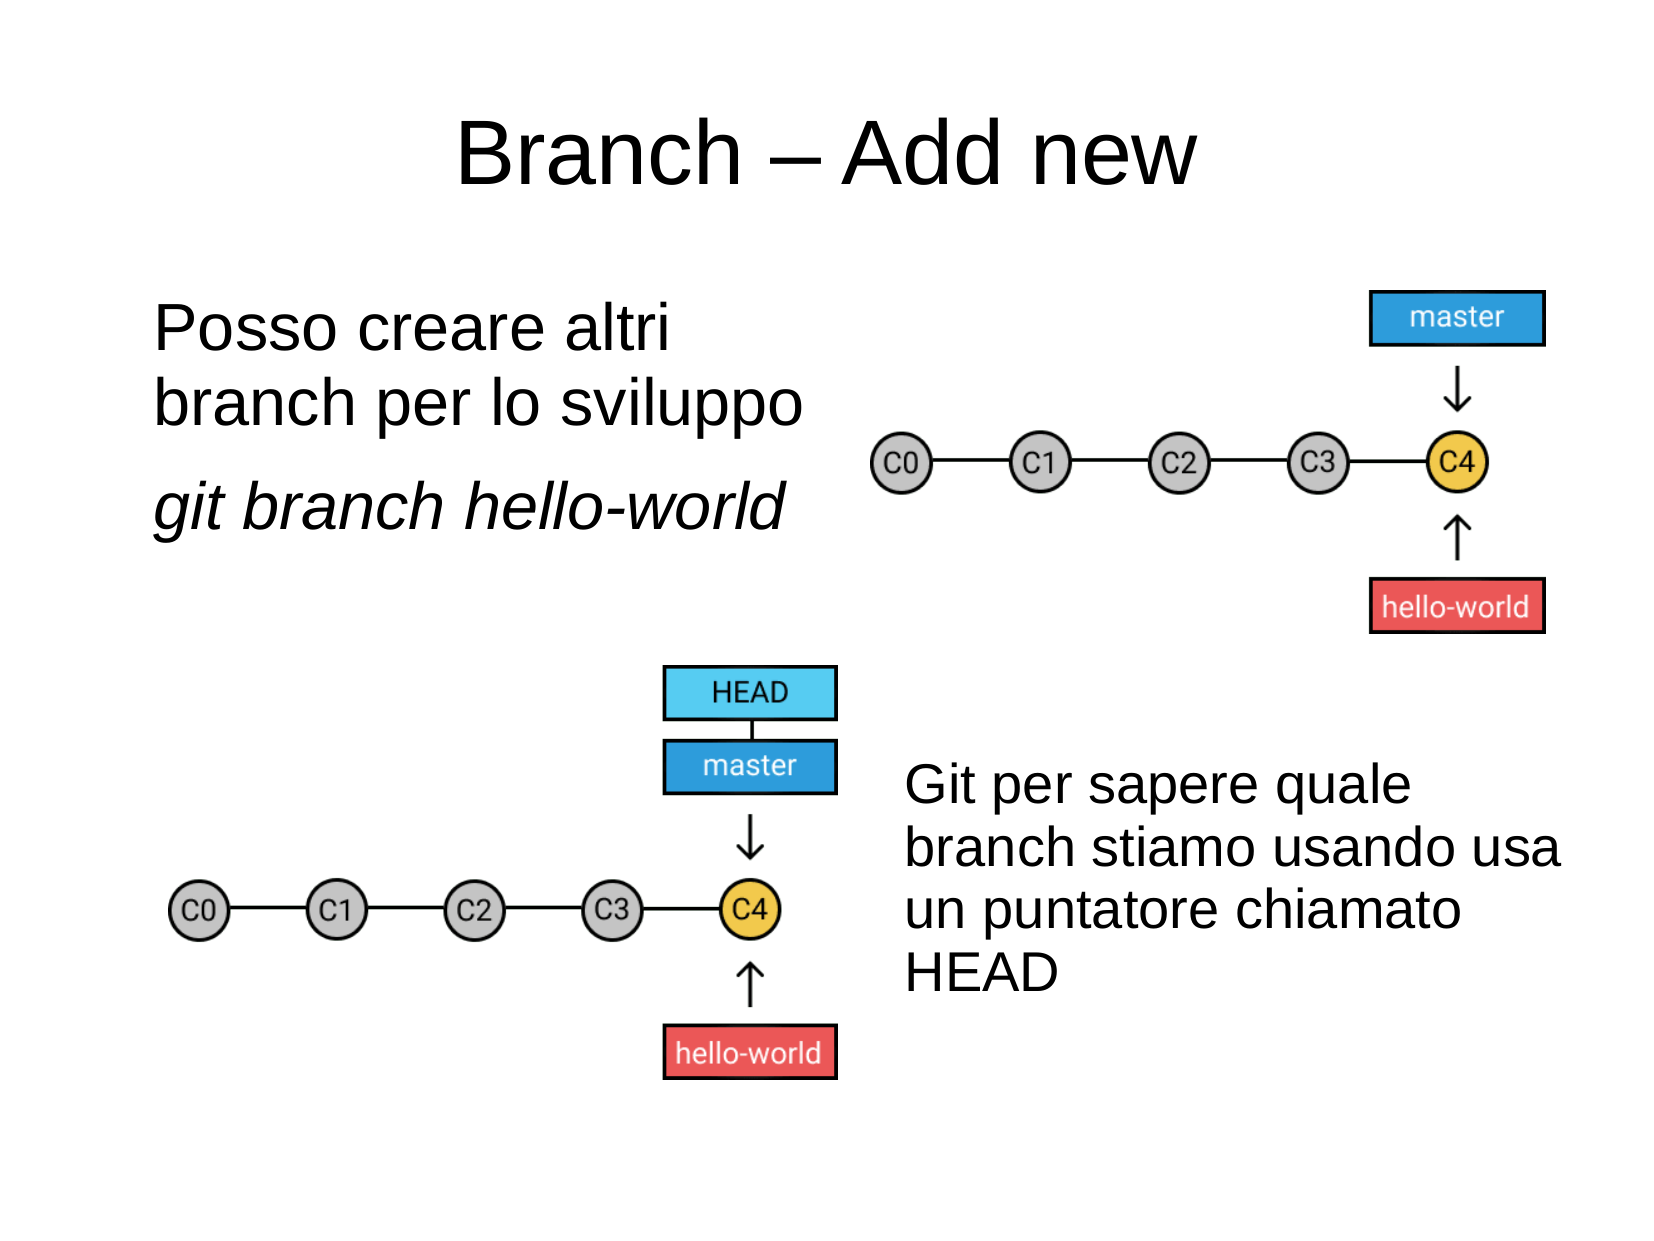

# Branch – Add new
Posso creare altri branch per lo sviluppo
git branch hello-world
Git per sapere quale branch stiamo usando usa un puntatore chiamato HEAD